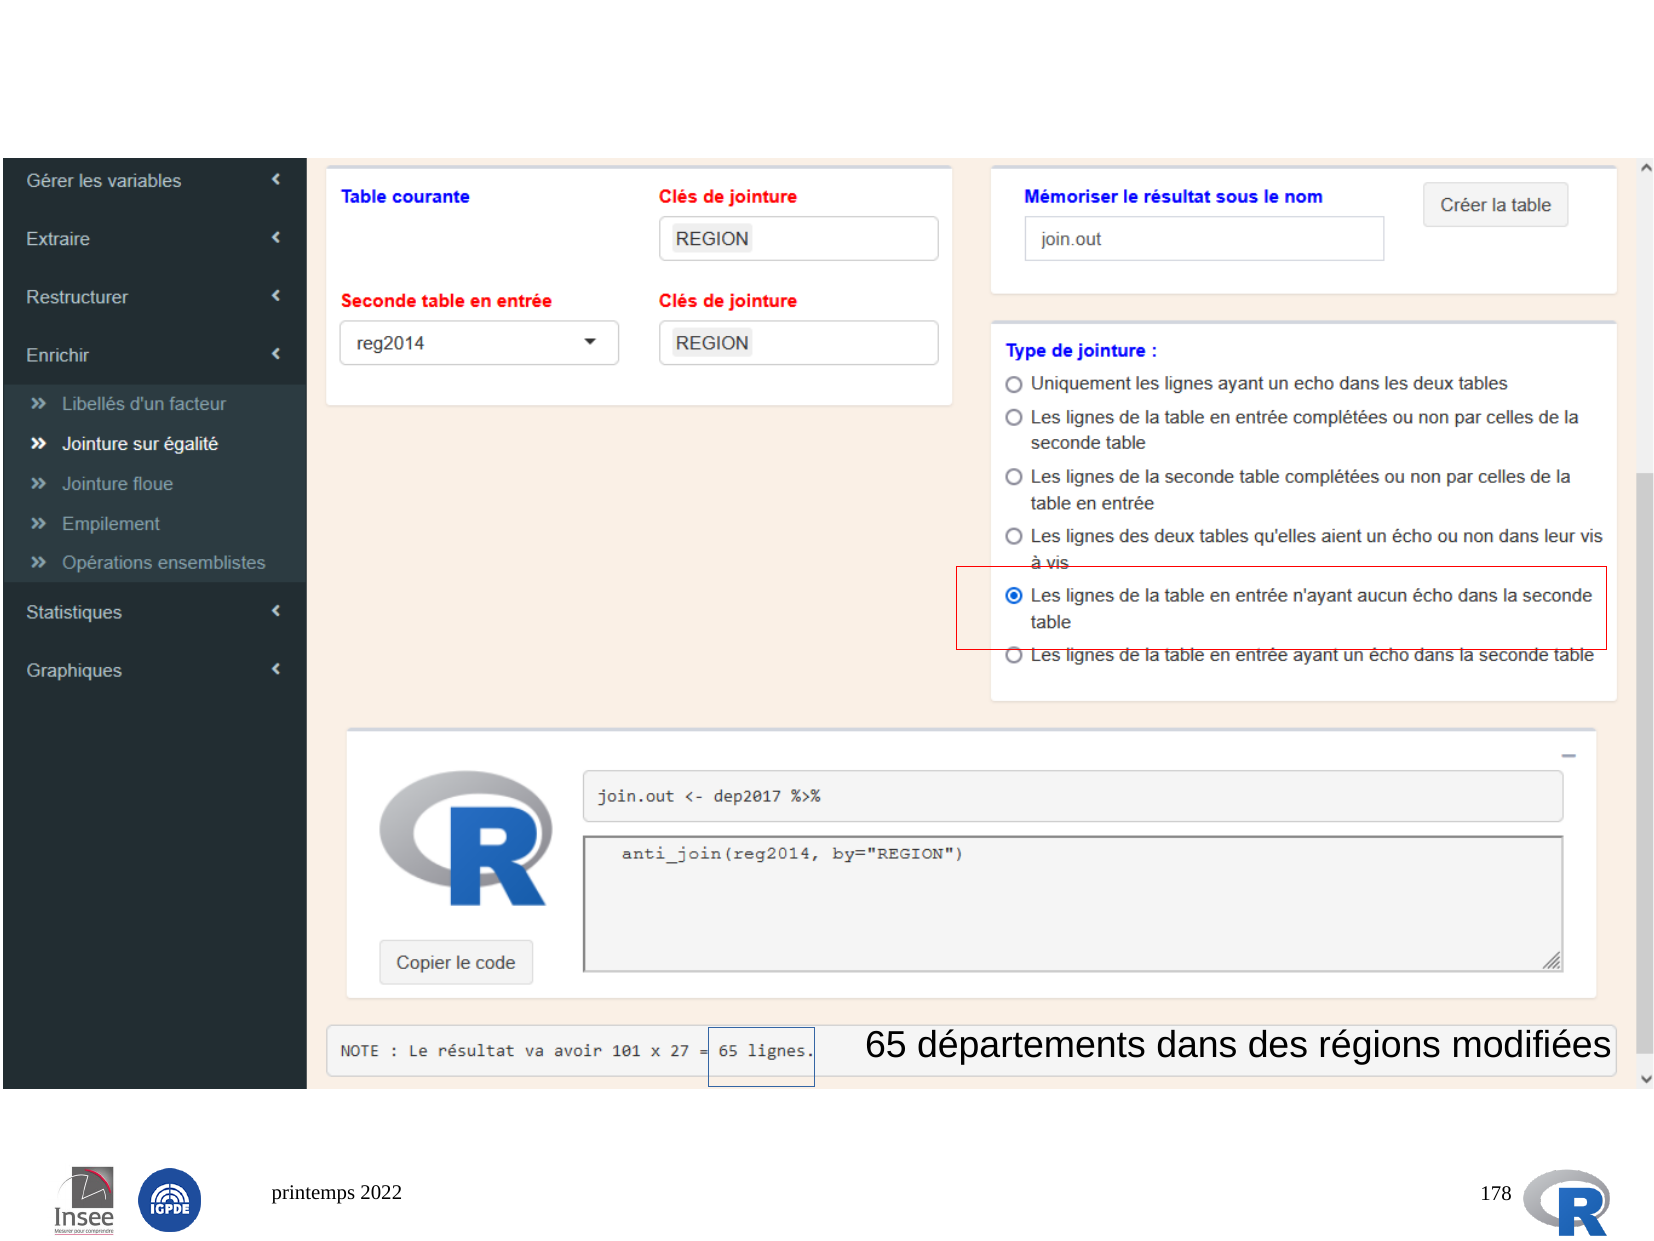

65 départements dans des régions modifiées
printemps 2022
178